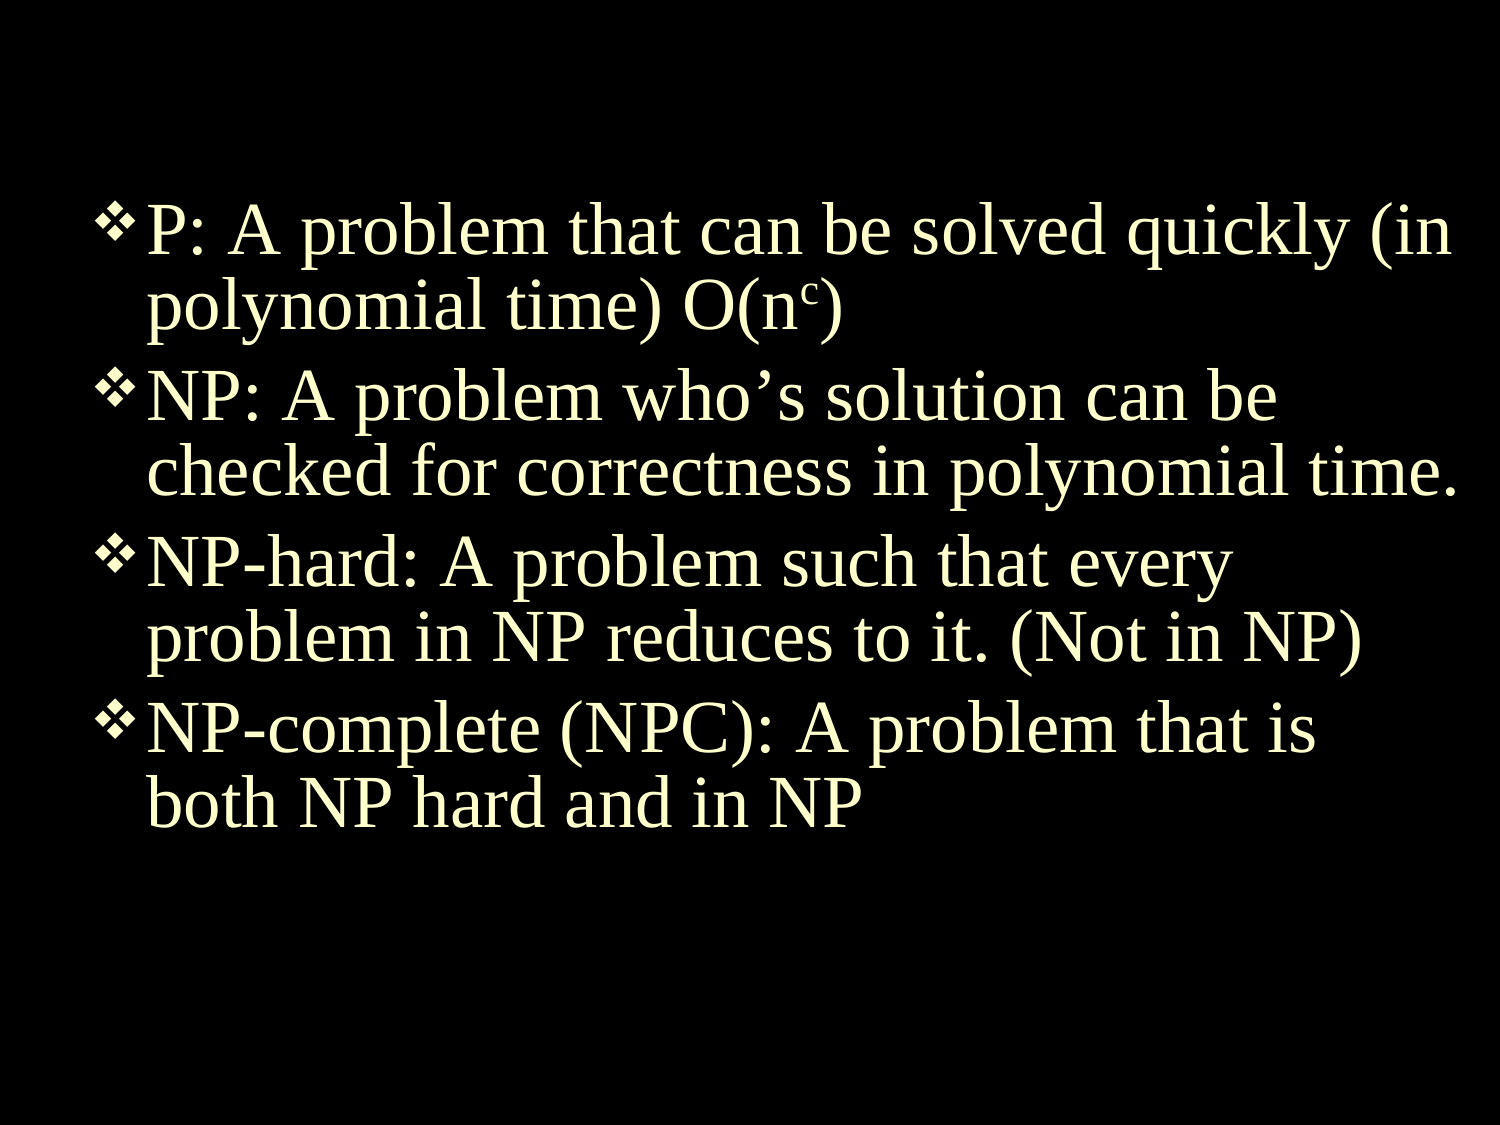

# P: A problem that can be solved quickly (in polynomial time) O(nc)
NP: A problem who’s solution can be checked for correctness in polynomial time.
NP-hard: A problem such that every problem in NP reduces to it. (Not in NP)
NP-complete (NPC): A problem that is both NP hard and in NP